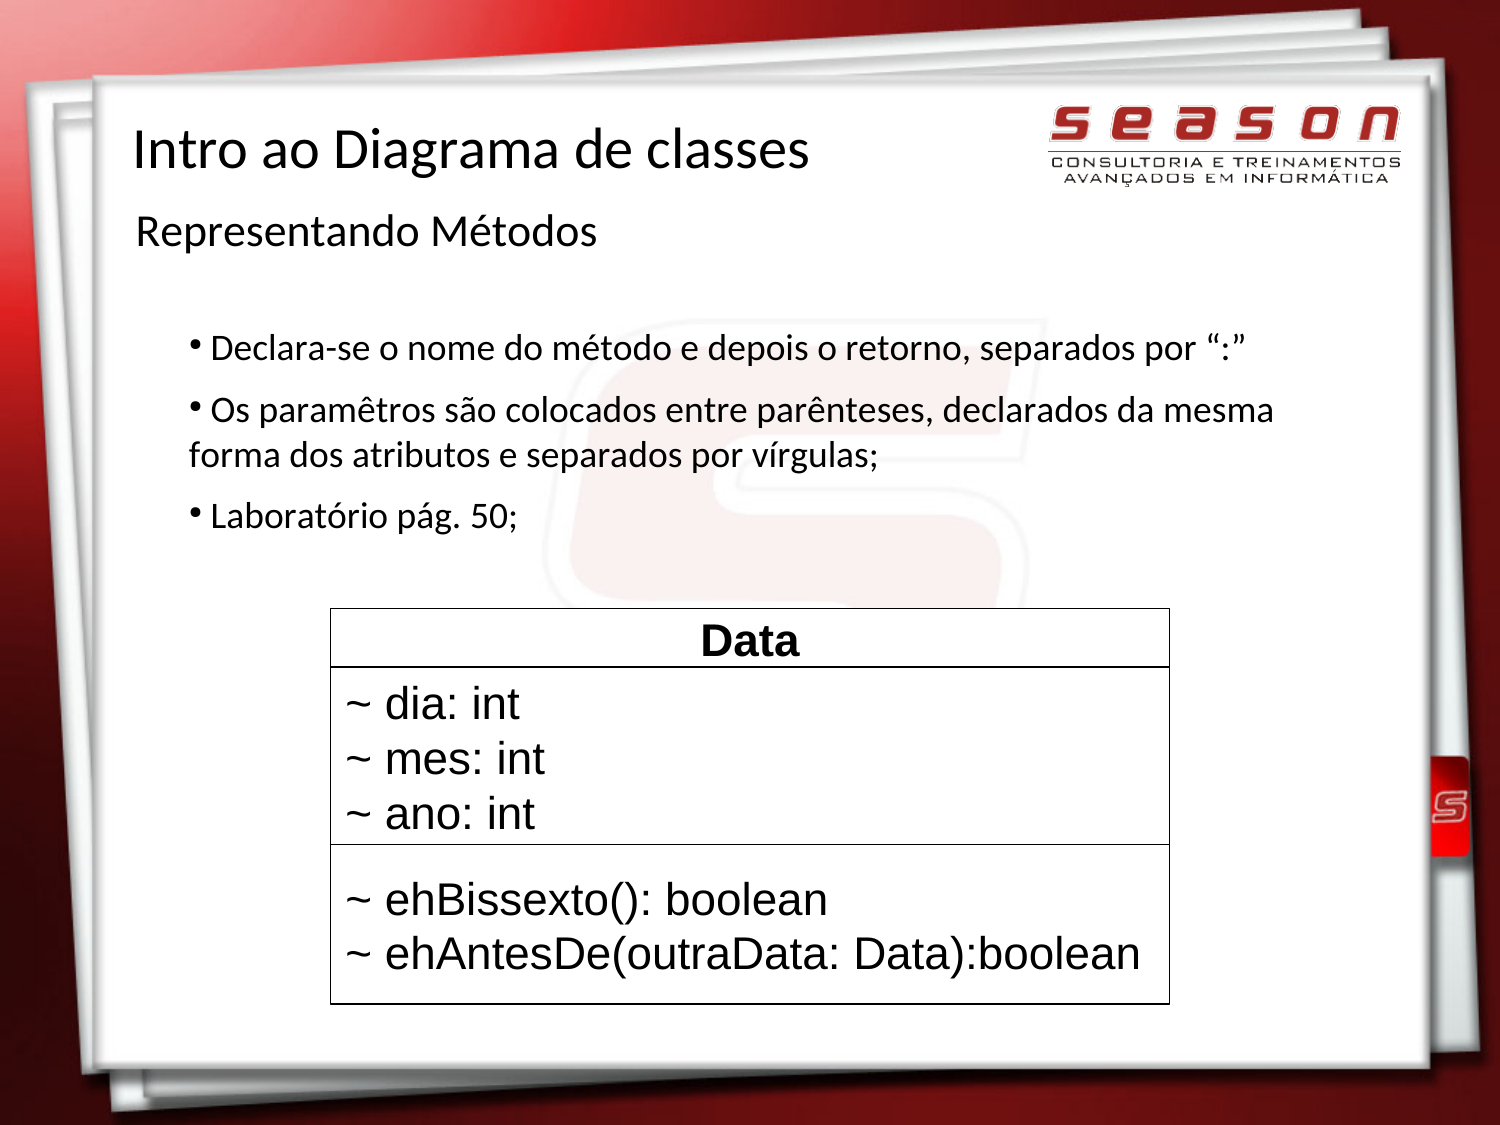

# Intro ao Diagrama de classes
Representando Métodos
 Declara-se o nome do método e depois o retorno, separados por “:”
 Os paramêtros são colocados entre parênteses, declarados da mesma forma dos atributos e separados por vírgulas;
 Laboratório pág. 50;
Data
~ dia: int
~ mes: int
~ ano: int
~ ehBissexto(): boolean
~ ehAntesDe(outraData: Data):boolean